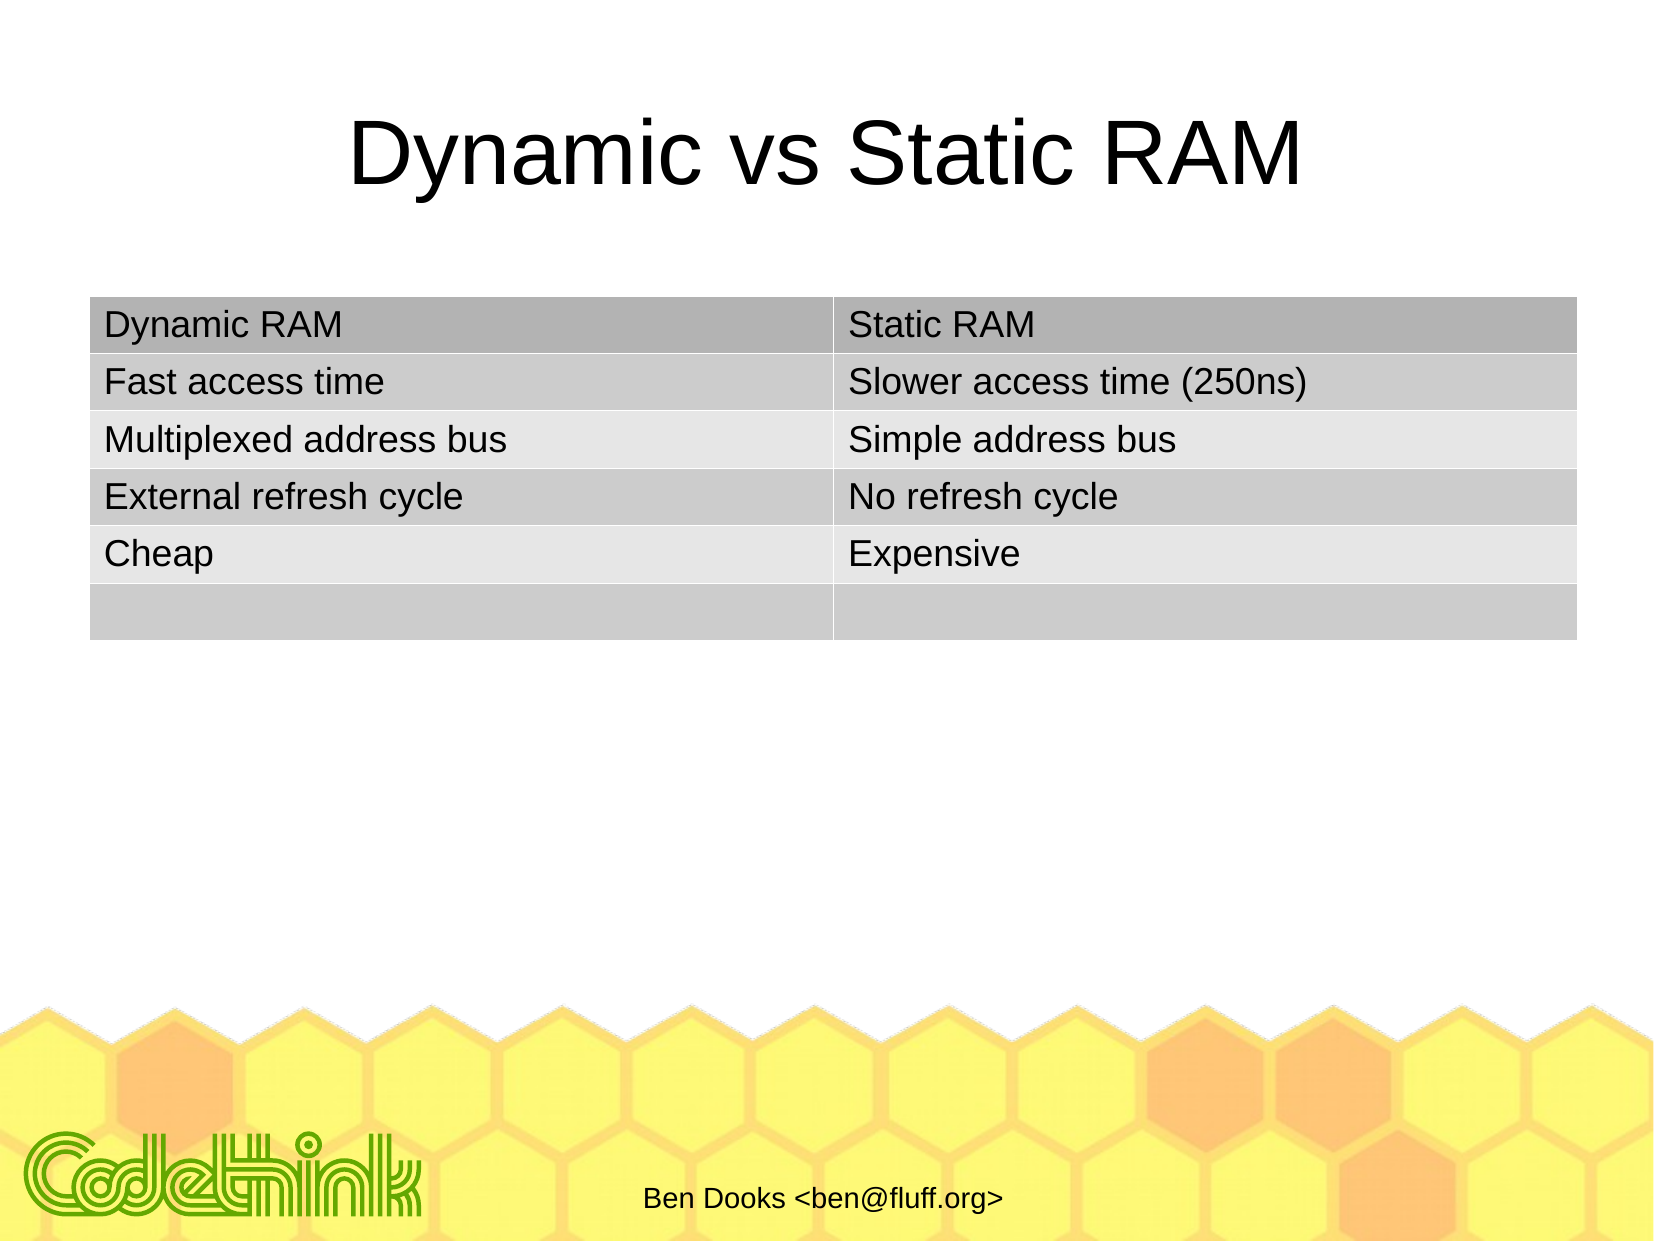

# Dynamic vs Static RAM
| Dynamic RAM | Static RAM |
| --- | --- |
| Fast access time | Slower access time (250ns) |
| Multiplexed address bus | Simple address bus |
| External refresh cycle | No refresh cycle |
| Cheap | Expensive |
| | |